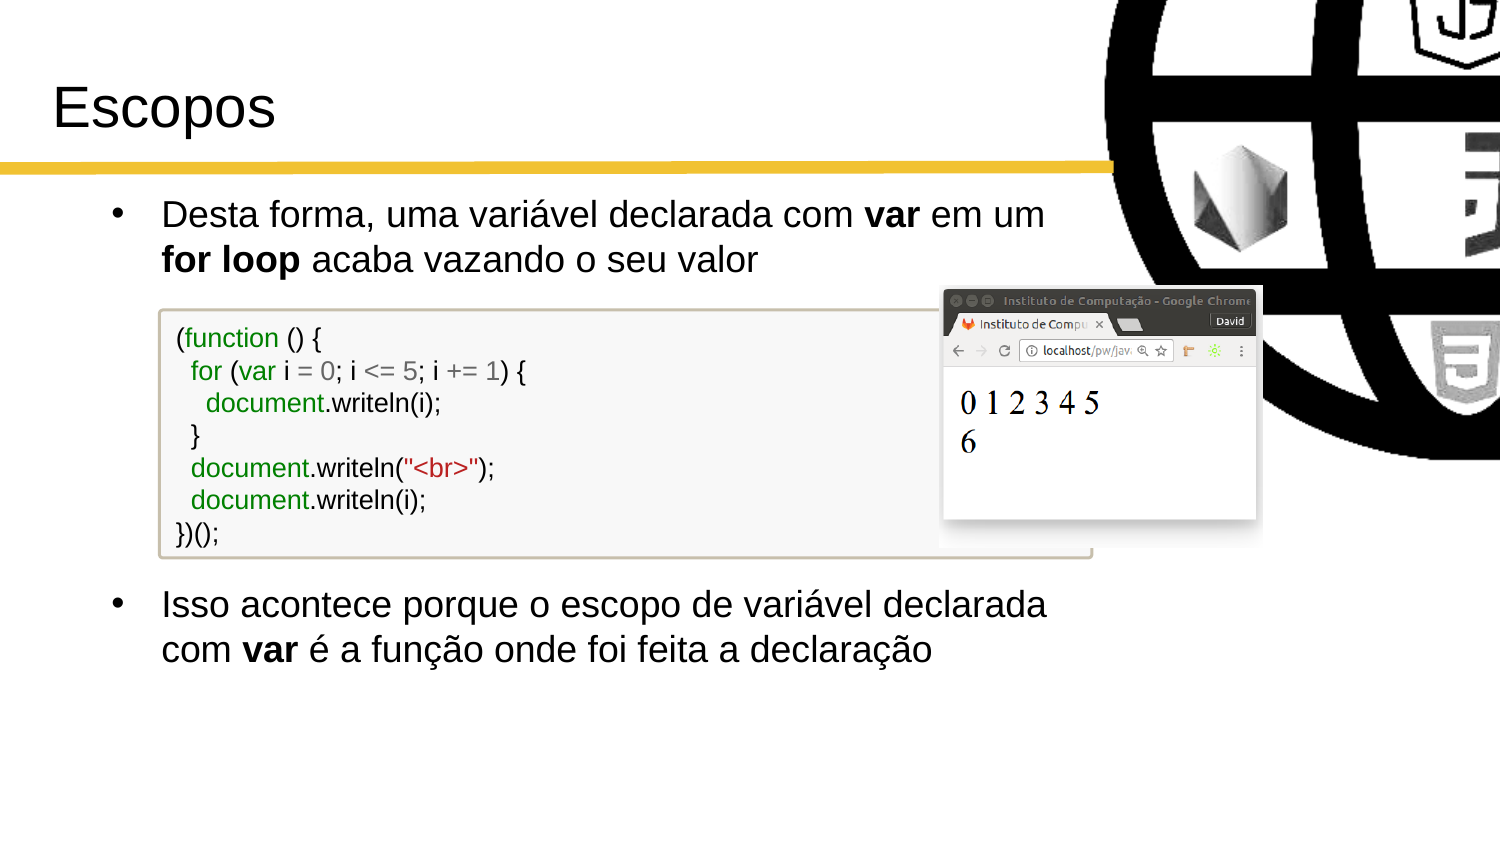

Escopos
Desta forma, uma variável declarada com var em um for loop acaba vazando o seu valor
(function () {
 for (var i = 0; i <= 5; i += 1) {
 document.writeln(i);
 }
 document.writeln("<br>");
 document.writeln(i);
})();
Isso acontece porque o escopo de variável declarada com var é a função onde foi feita a declaração